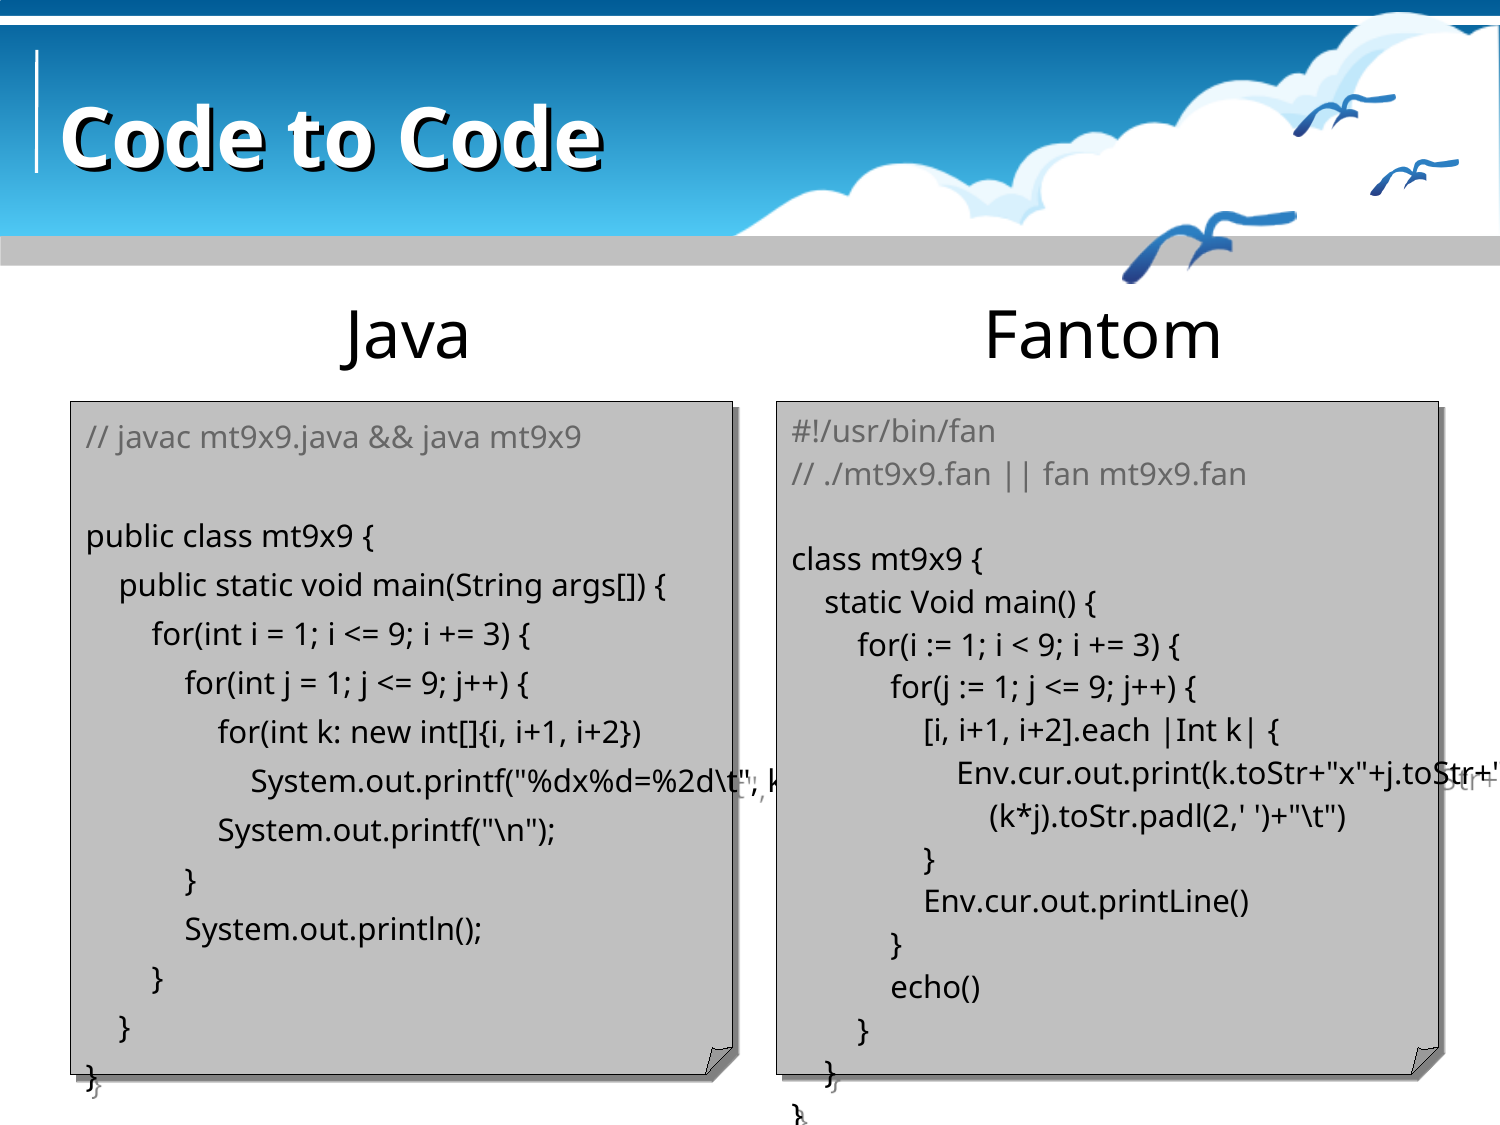

# Code to Code
Fantom
Java
// javac mt9x9.java && java mt9x9
public class mt9x9 {
 public static void main(String args[]) {
 for(int i = 1; i <= 9; i += 3) {
 for(int j = 1; j <= 9; j++) {
 for(int k: new int[]{i, i+1, i+2})
 System.out.printf("%dx%d=%2d\t", k, j, k*j);
 System.out.printf("\n");
 }
 System.out.println();
 }
 }
}
#!/usr/bin/fan
// ./mt9x9.fan || fan mt9x9.fan
class mt9x9 {
 static Void main() {
 for(i := 1; i < 9; i += 3) {
 for(j := 1; j <= 9; j++) {
 [i, i+1, i+2].each |Int k| {
 Env.cur.out.print(k.toStr+"x"+j.toStr+"="+
 (k*j).toStr.padl(2,' ')+"\t")
 }
 Env.cur.out.printLine()
 }
 echo()
 }
 }
}